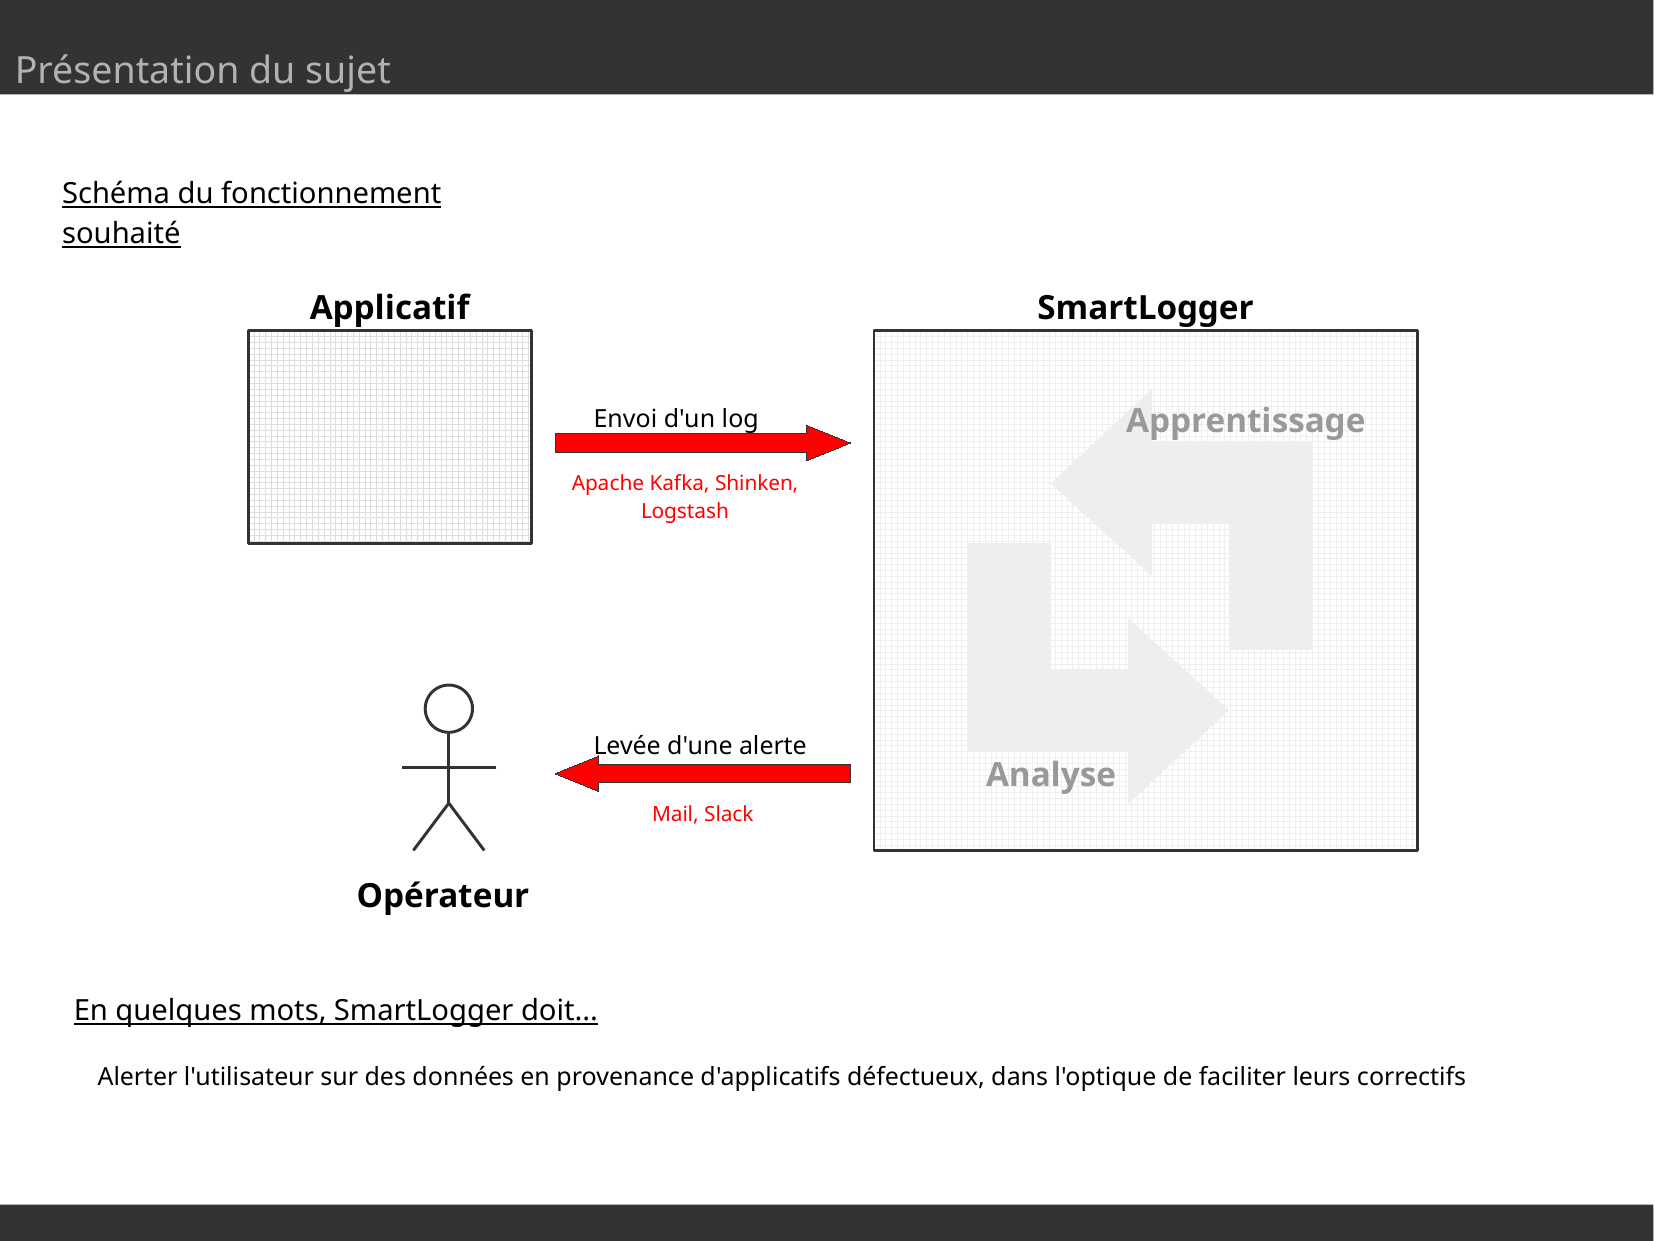

Présentation du sujet
Schéma du fonctionnement souhaité
Applicatif
SmartLogger
Apprentissage
Envoi d'un log
Apache Kafka, Shinken,
Logstash
Levée d'une alerte
Analyse
Mail, Slack
Opérateur
En quelques mots, SmartLogger doit...
Alerter l'utilisateur sur des données en provenance d'applicatifs défectueux, dans l'optique de faciliter leurs correctifs